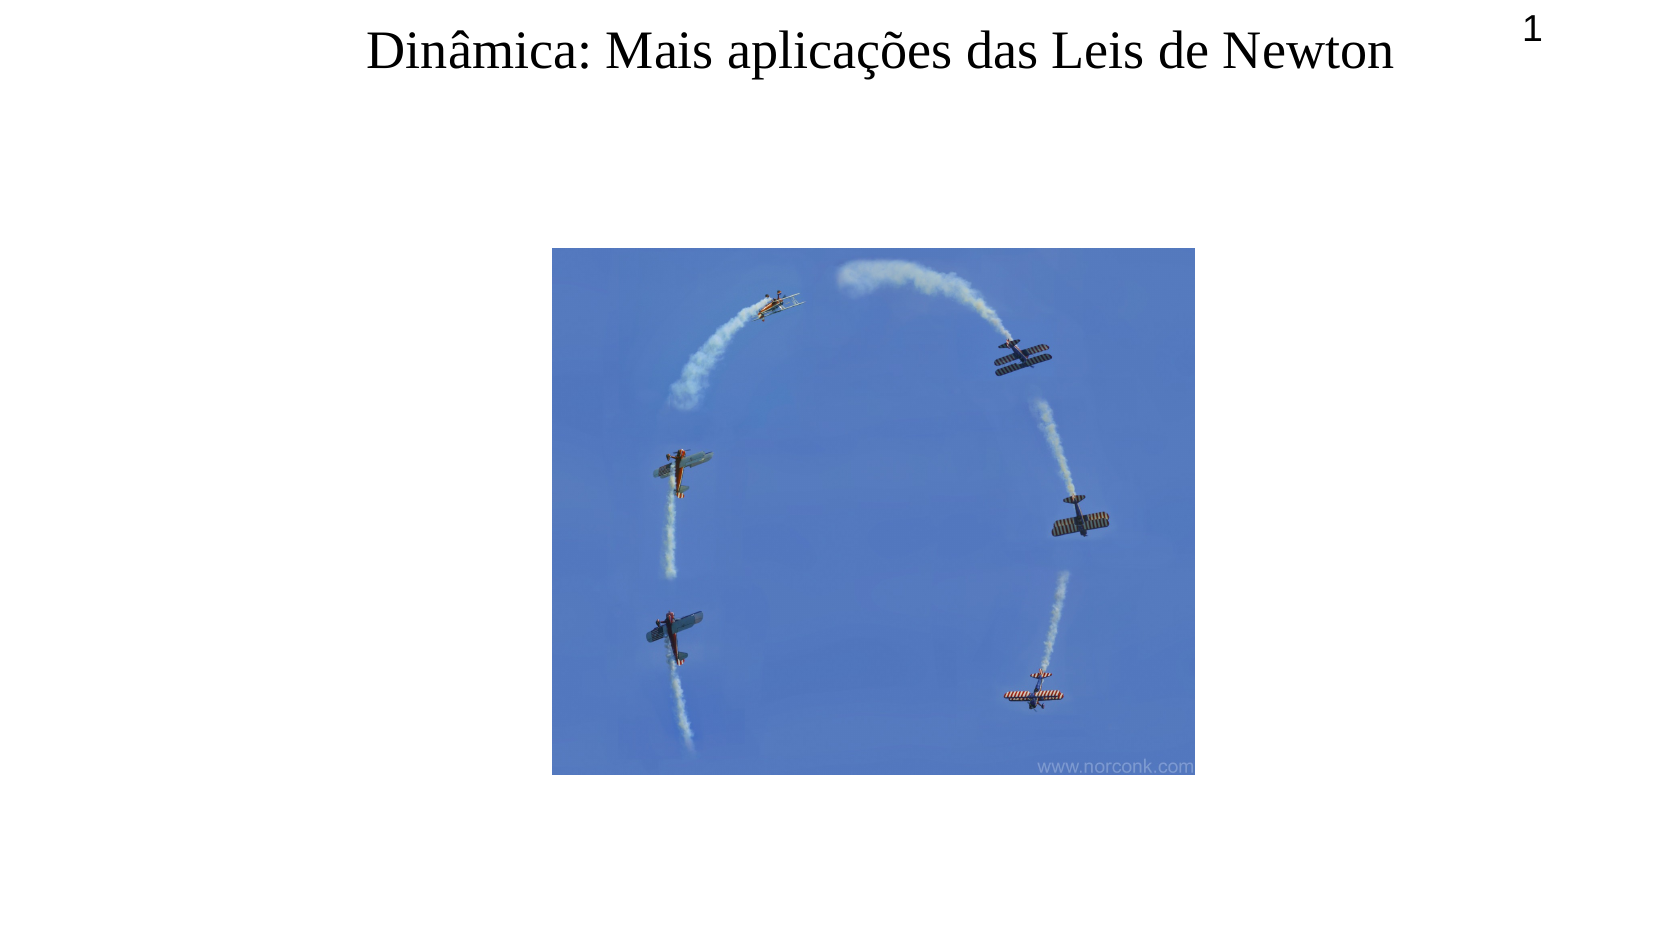

Dinâmica: Mais aplicações das Leis de Newton